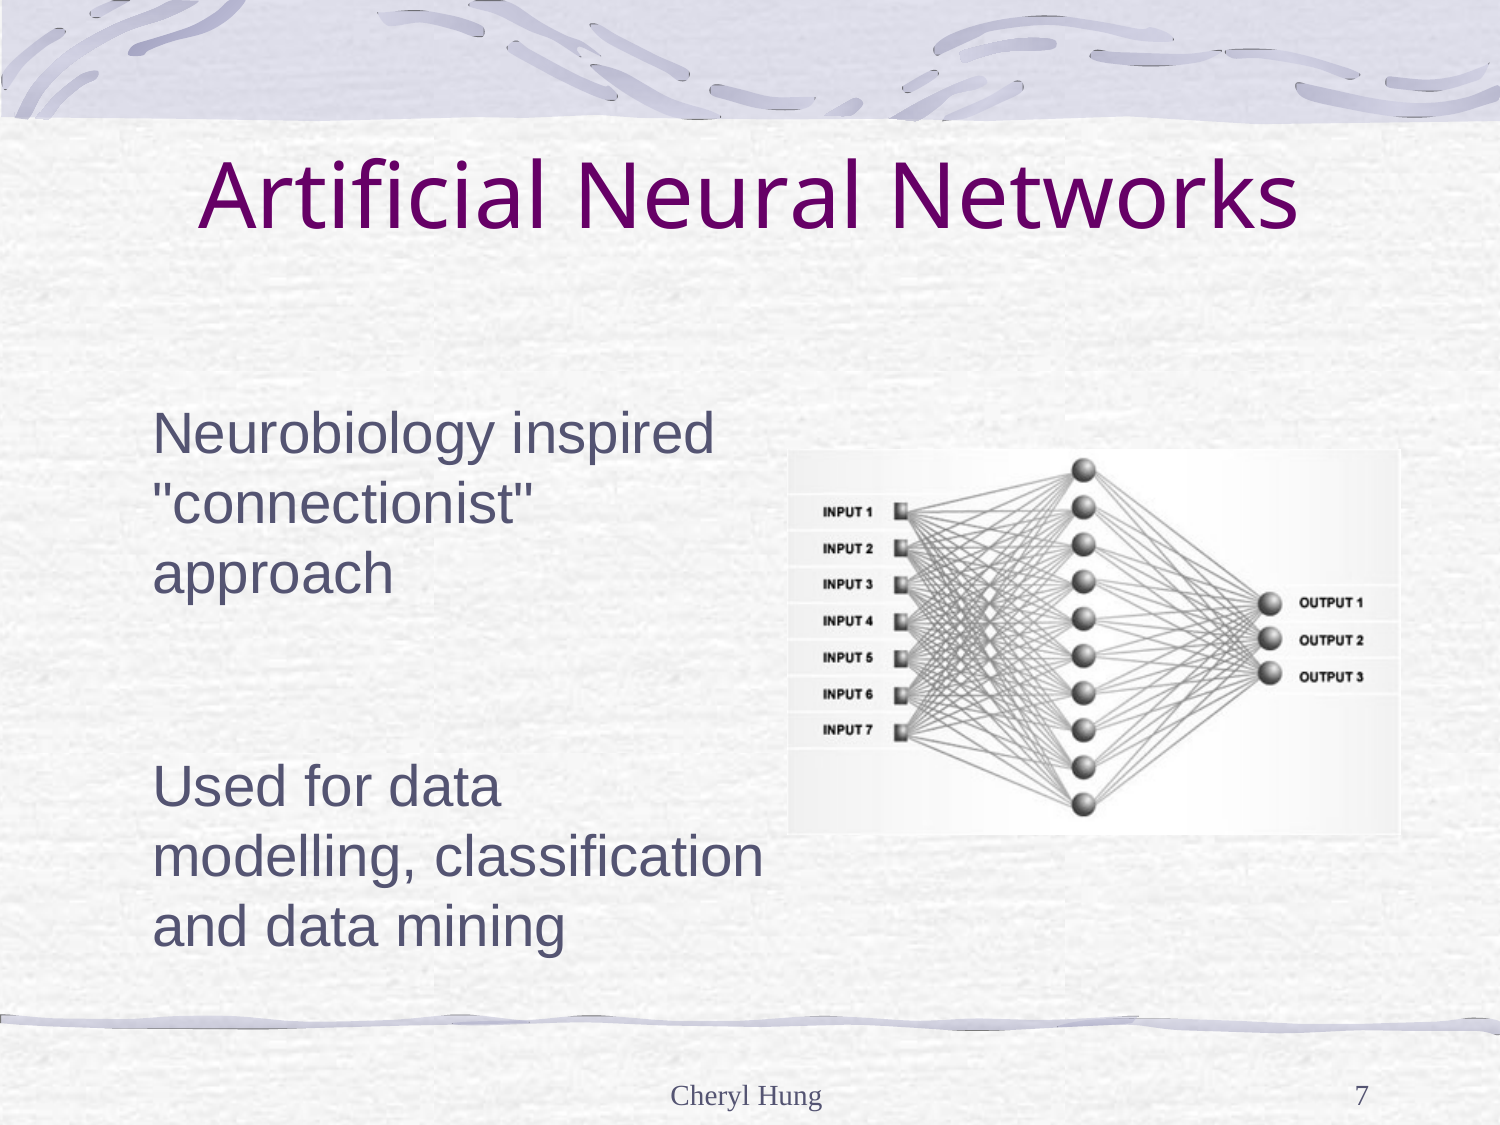

# Artificial Neural Networks
Neurobiology inspired "connectionist" approach
Used for data modelling, classification and data mining
Cheryl Hung
7